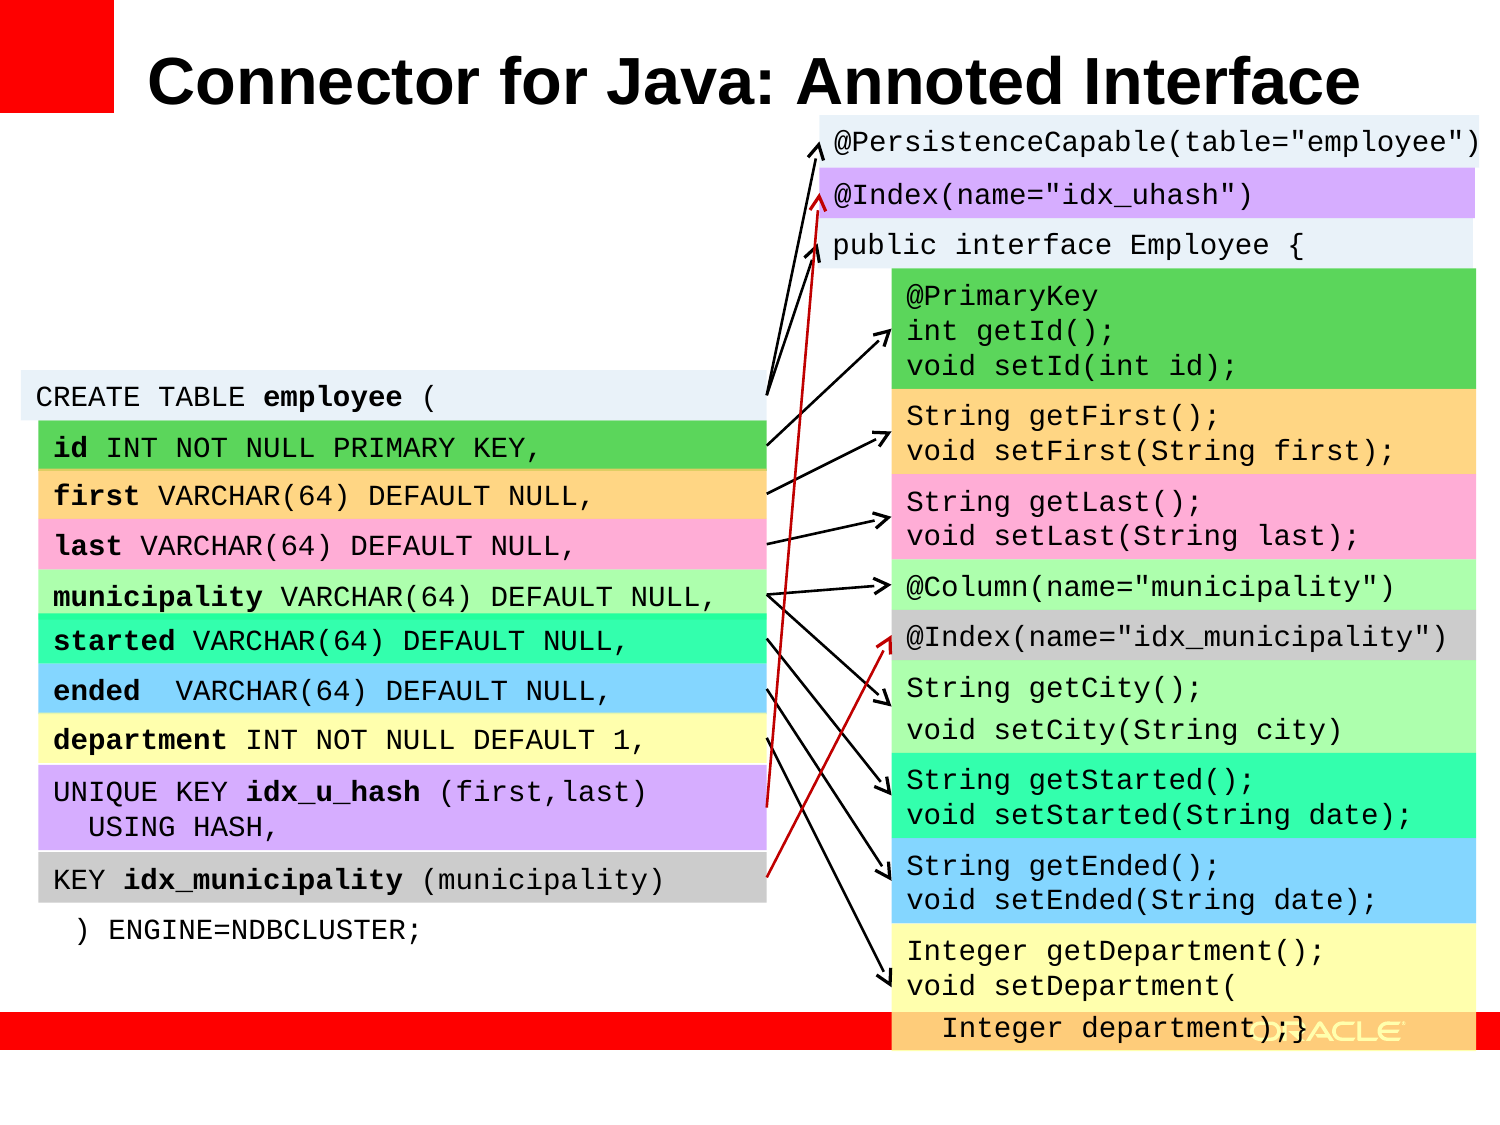

# Connector for Java: Annoted Interface
@PersistenceCapable(table="employee")
@Index(name="idx_uhash")
public interface Employee {
@PrimaryKey
int getId();
void setId(int id);
String getFirst();
void setFirst(String first);
String getLast();
void setLast(String last);
@Column(name="municipality")
@Index(name="idx_municipality")
String getCity();
void setCity(String city)
String getStarted();
void setStarted(String date);
String getEnded();
void setEnded(String date);
Integer getDepartment();
void setDepartment(
 Integer department);}
CREATE TABLE employee (
id INT NOT NULL PRIMARY KEY,
first VARCHAR(64) DEFAULT NULL,
last VARCHAR(64) DEFAULT NULL,
municipality VARCHAR(64) DEFAULT NULL,
started VARCHAR(64) DEFAULT NULL,
ended VARCHAR(64) DEFAULT NULL,
department INT NOT NULL DEFAULT 1,
UNIQUE KEY idx_u_hash (first,last)
 USING HASH,
KEY idx_municipality (municipality)
) ENGINE=NDBCLUSTER;